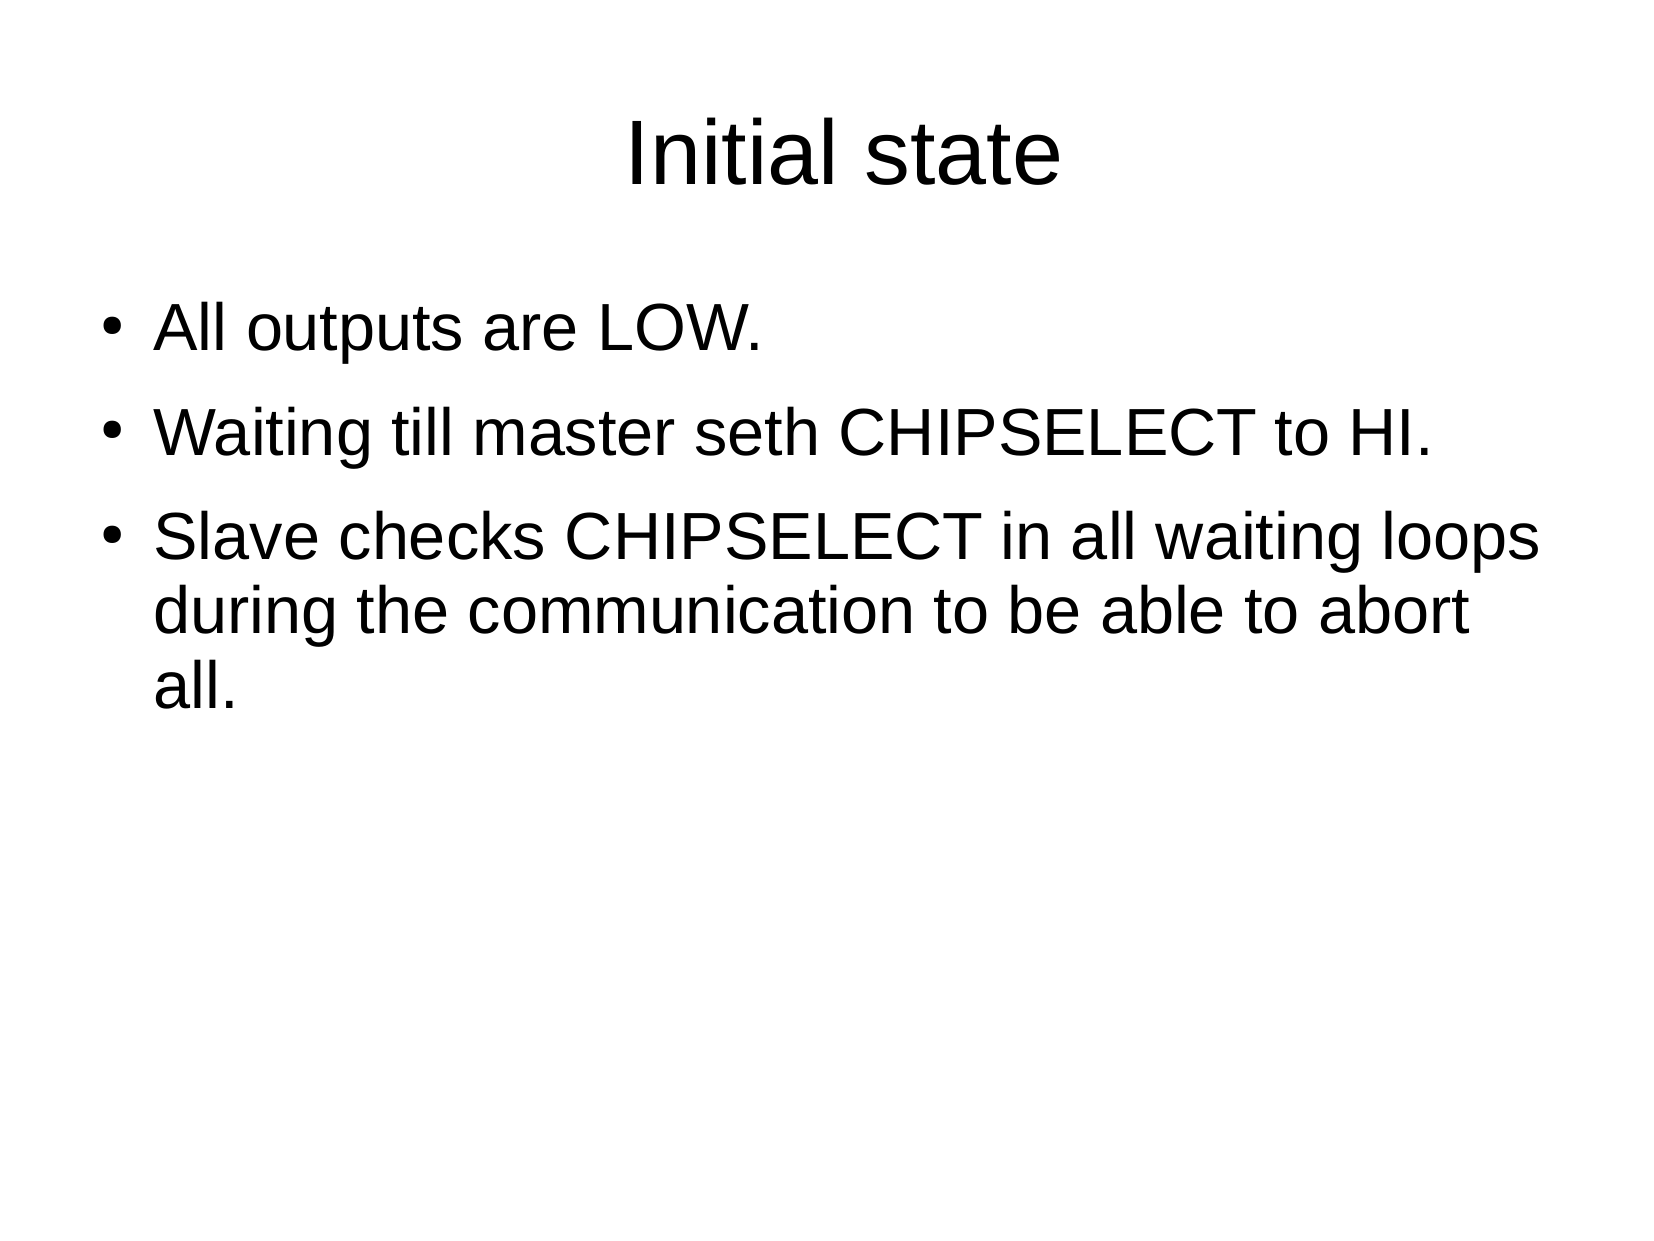

# Initial state
All outputs are LOW.
Waiting till master seth CHIPSELECT to HI.
Slave checks CHIPSELECT in all waiting loops during the communication to be able to abort all.